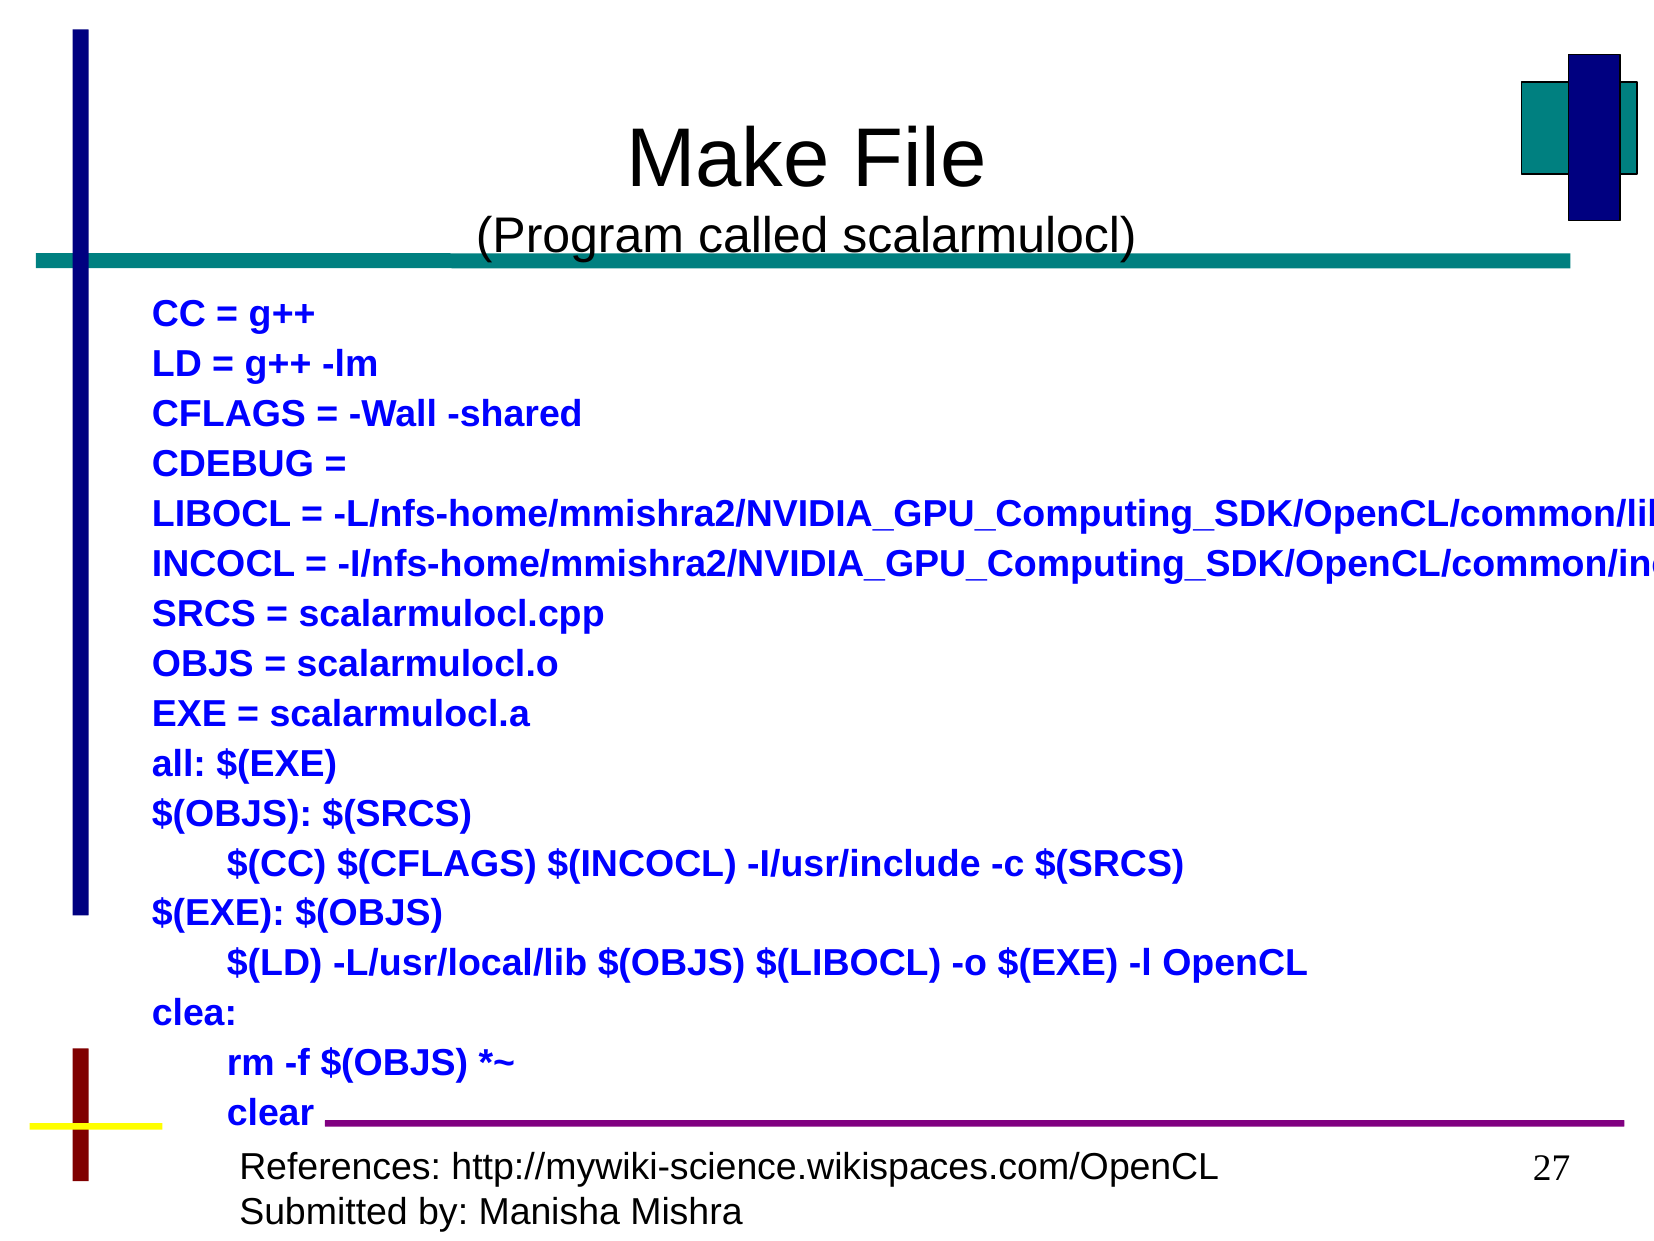

Make File
(Program called scalarmulocl)
CC = g++
LD = g++ -lm
CFLAGS = -Wall -shared
CDEBUG =
LIBOCL = -L/nfs-home/mmishra2/NVIDIA_GPU_Computing_SDK/OpenCL/common/lib
INCOCL = -I/nfs-home/mmishra2/NVIDIA_GPU_Computing_SDK/OpenCL/common/inc
SRCS = scalarmulocl.cpp
OBJS = scalarmulocl.o
EXE = scalarmulocl.a
all: $(EXE)
$(OBJS): $(SRCS)
	$(CC) $(CFLAGS) $(INCOCL) -I/usr/include -c $(SRCS)
$(EXE): $(OBJS)
	$(LD) -L/usr/local/lib $(OBJS) $(LIBOCL) -o $(EXE) -l OpenCL
clea:
	rm -f $(OBJS) *~
	clear
References: http://mywiki-science.wikispaces.com/OpenCL
Submitted by: Manisha Mishra